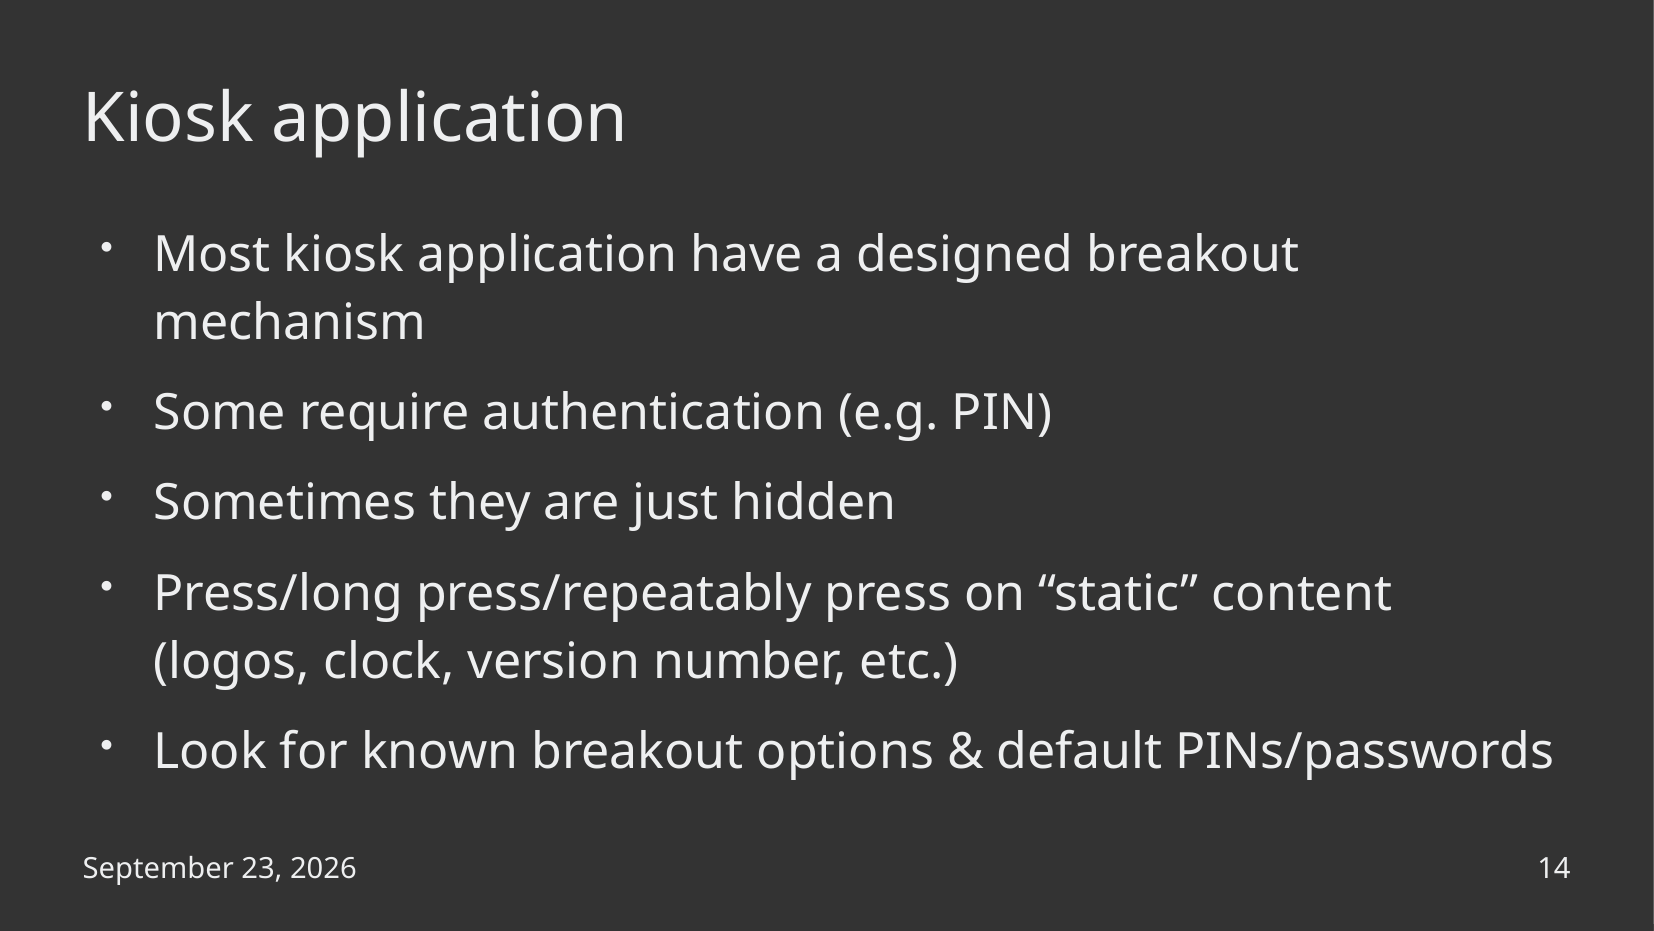

# Kiosk application
Most kiosk application have a designed breakout mechanism
Some require authentication (e.g. PIN)
Sometimes they are just hidden
Press/long press/repeatably press on “static” content
(logos, clock, version number, etc.)
Look for known breakout options & default PINs/passwords
14